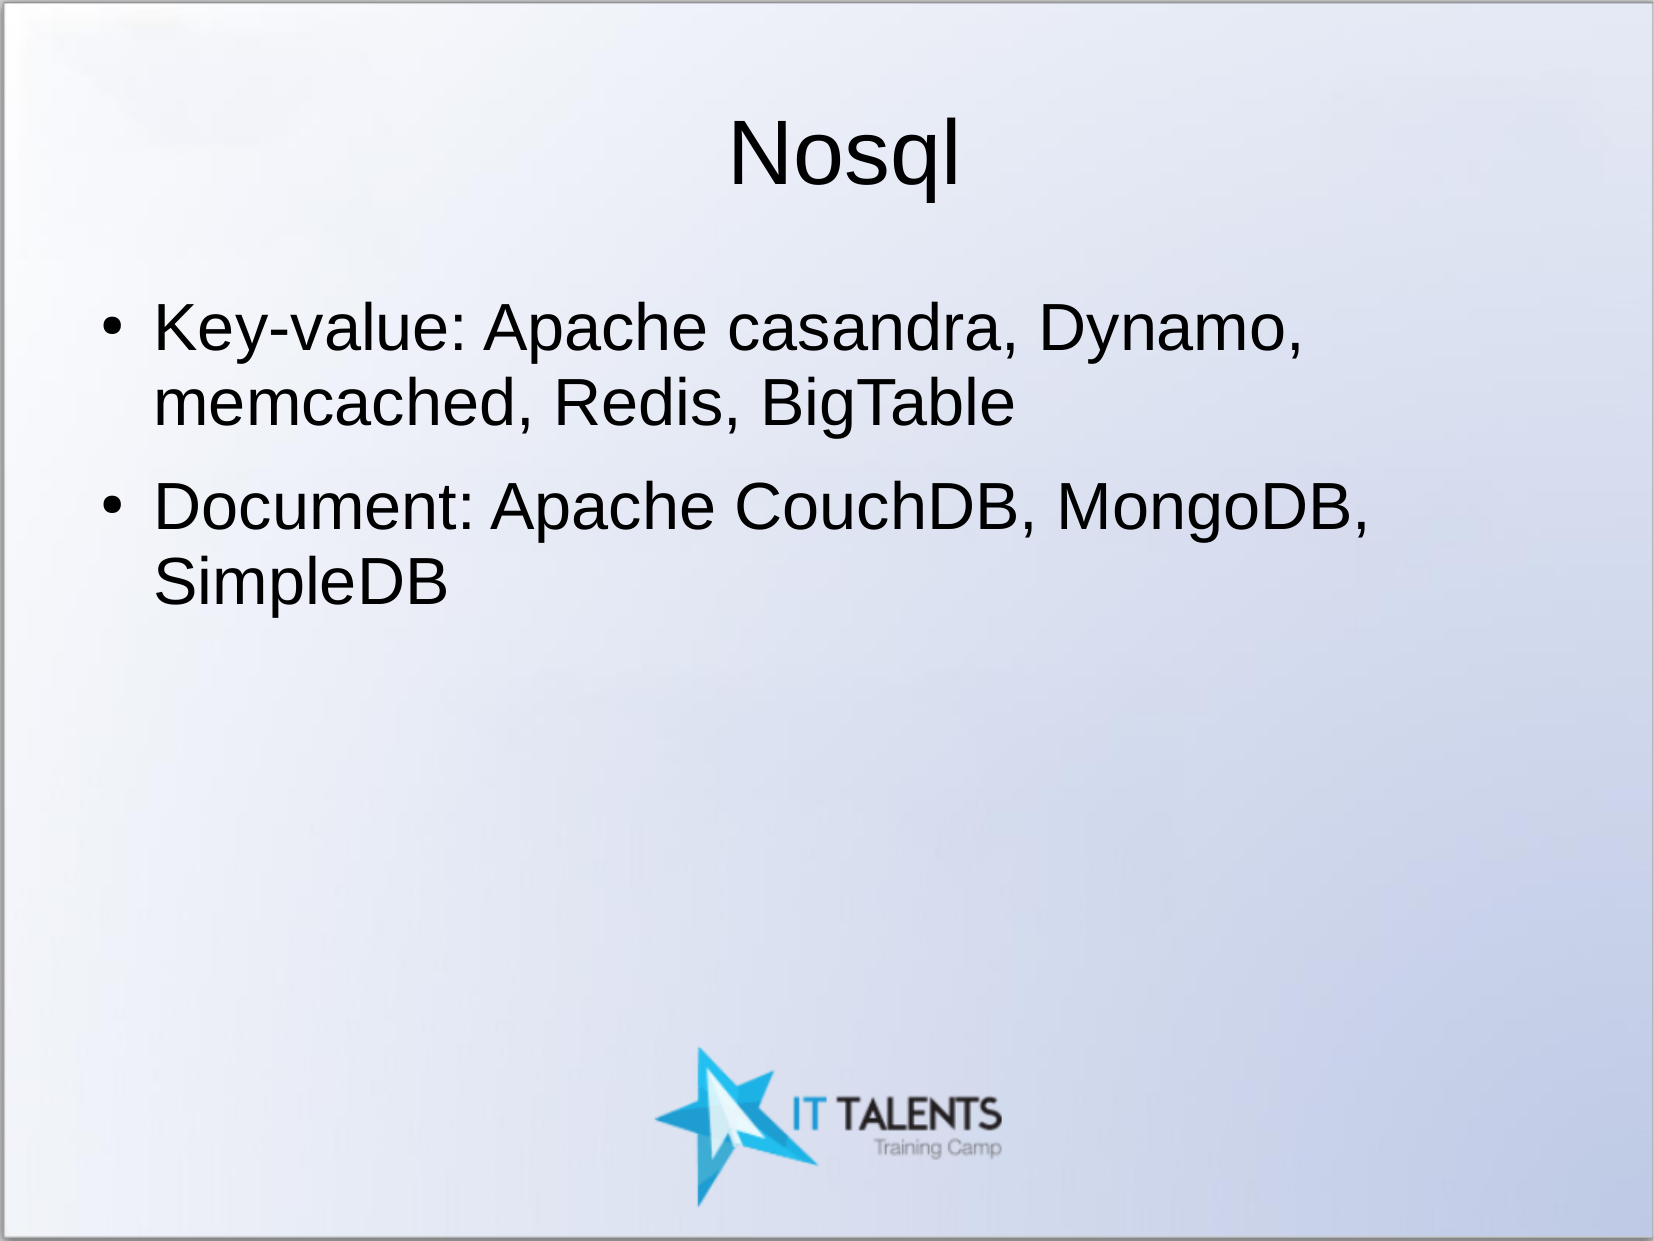

# Nosql
Key-value: Apache casandra, Dynamo, memcached, Redis, BigTable
Document: Apache CouchDB, MongoDB, SimpleDB